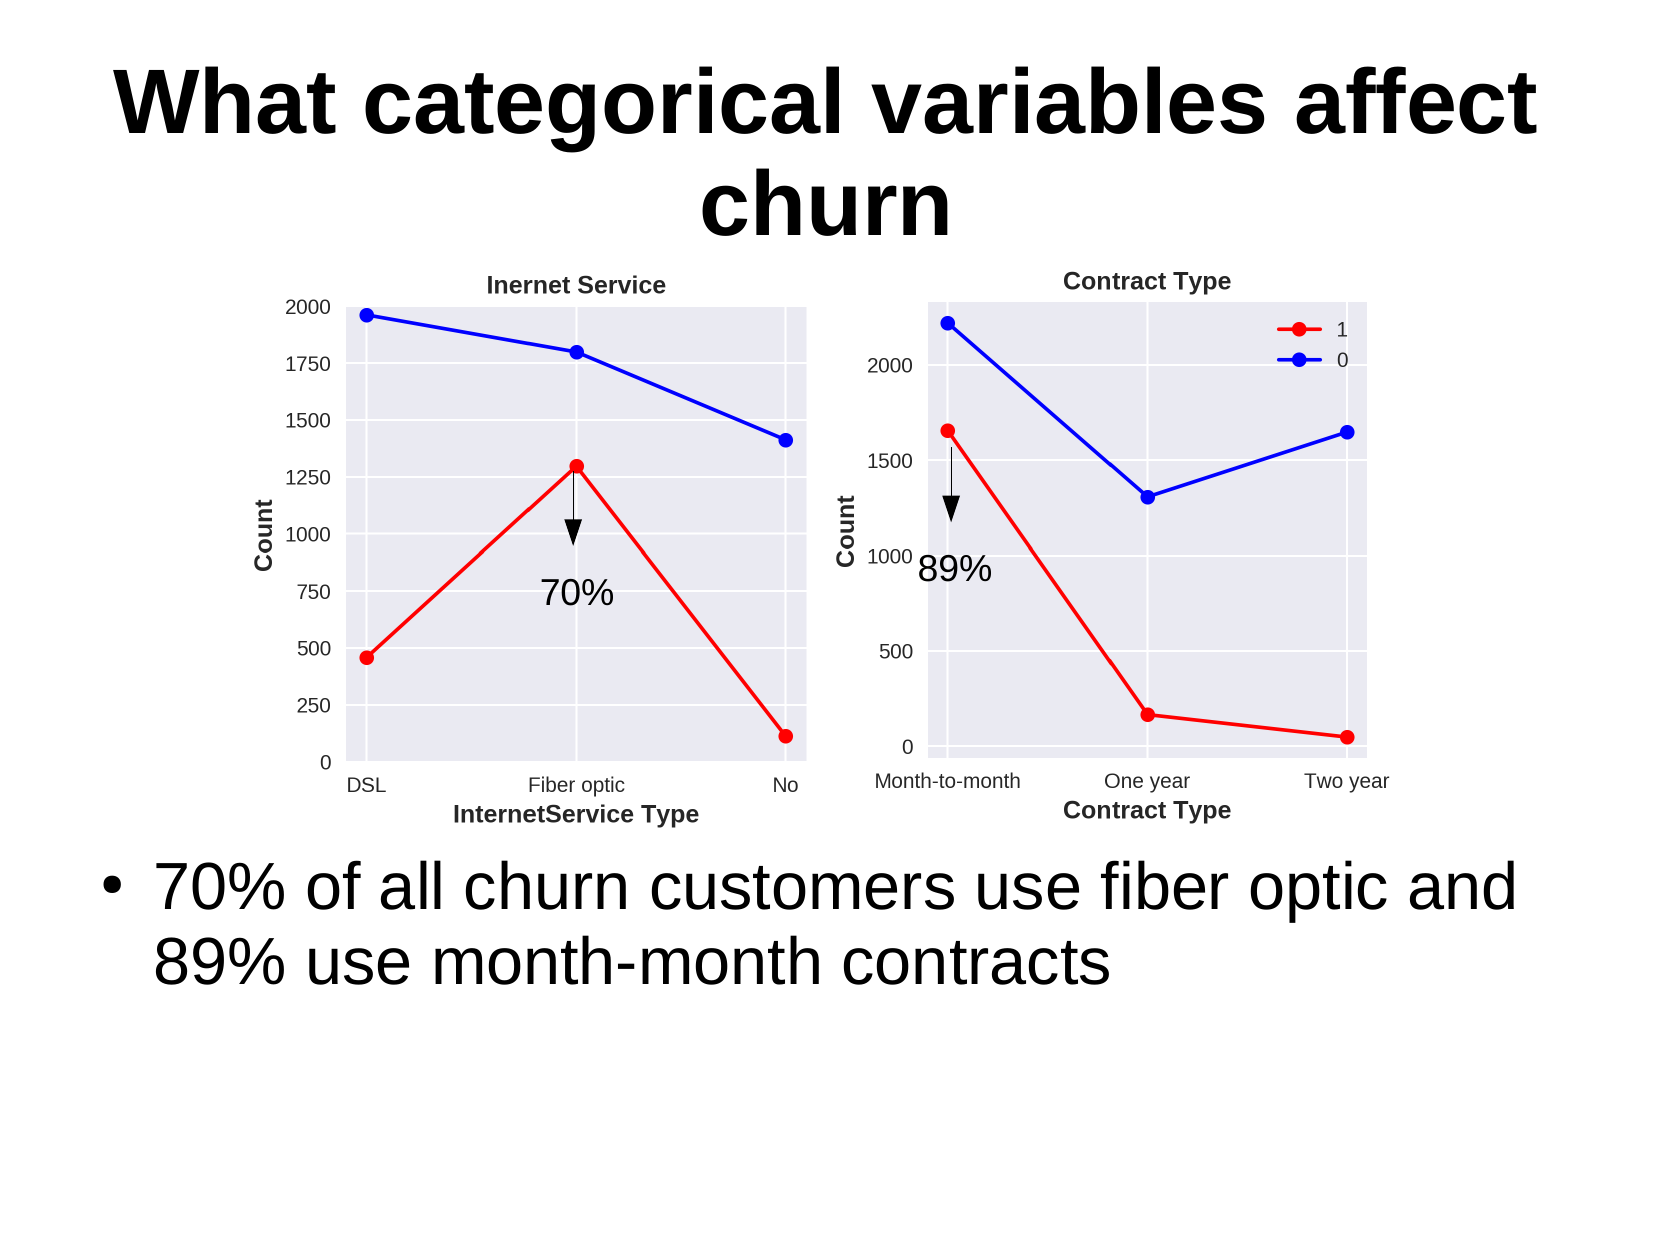

# What categorical variables affect churn
89%
70%
70% of all churn customers use fiber optic and 89% use month-month contracts